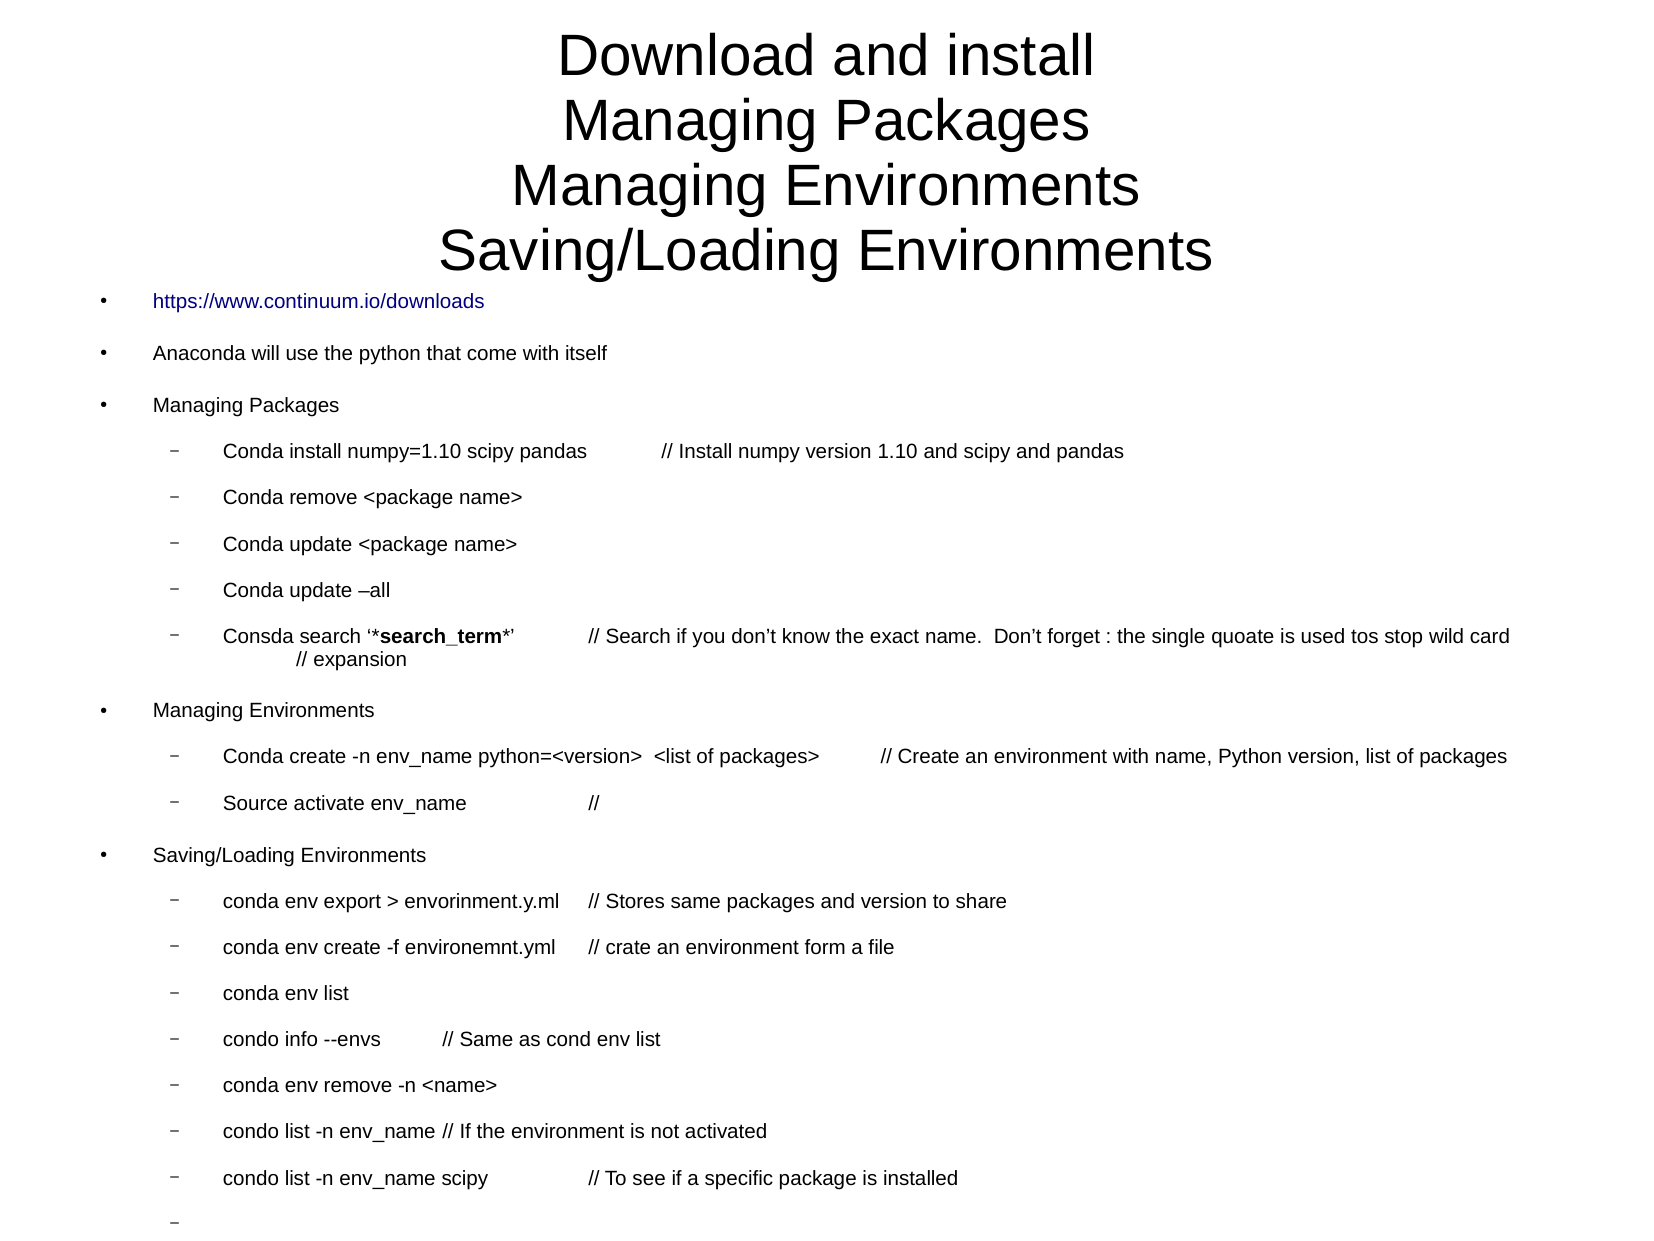

# Download and install Managing Packages Managing Environments Saving/Loading Environments
https://www.continuum.io/downloads
Anaconda will use the python that come with itself
Managing Packages
Conda install numpy=1.10 scipy pandas 	// Install numpy version 1.10 and scipy and pandas
Conda remove <package name>
Conda update <package name>
Conda update –all
Consda search ‘*search_term*’		// Search if you don’t know the exact name. Don’t forget : the single quoate is used tos stop wild card	 					// expansion
Managing Environments
Conda create -n env_name python=<version> <list of packages>		// Create an environment with name, Python version, list of packages
Source activate env_name							//
Saving/Loading Environments
conda env export > envorinment.y.ml						// Stores same packages and version to share
conda env create -f environemnt.yml						// crate an environment form a file
conda env list
condo info --envs								// Same as cond env list
conda env remove -n <name>
condo list -n env_name								// If the environment is not activated
condo list -n env_name scipy							// To see if a specific package is installed